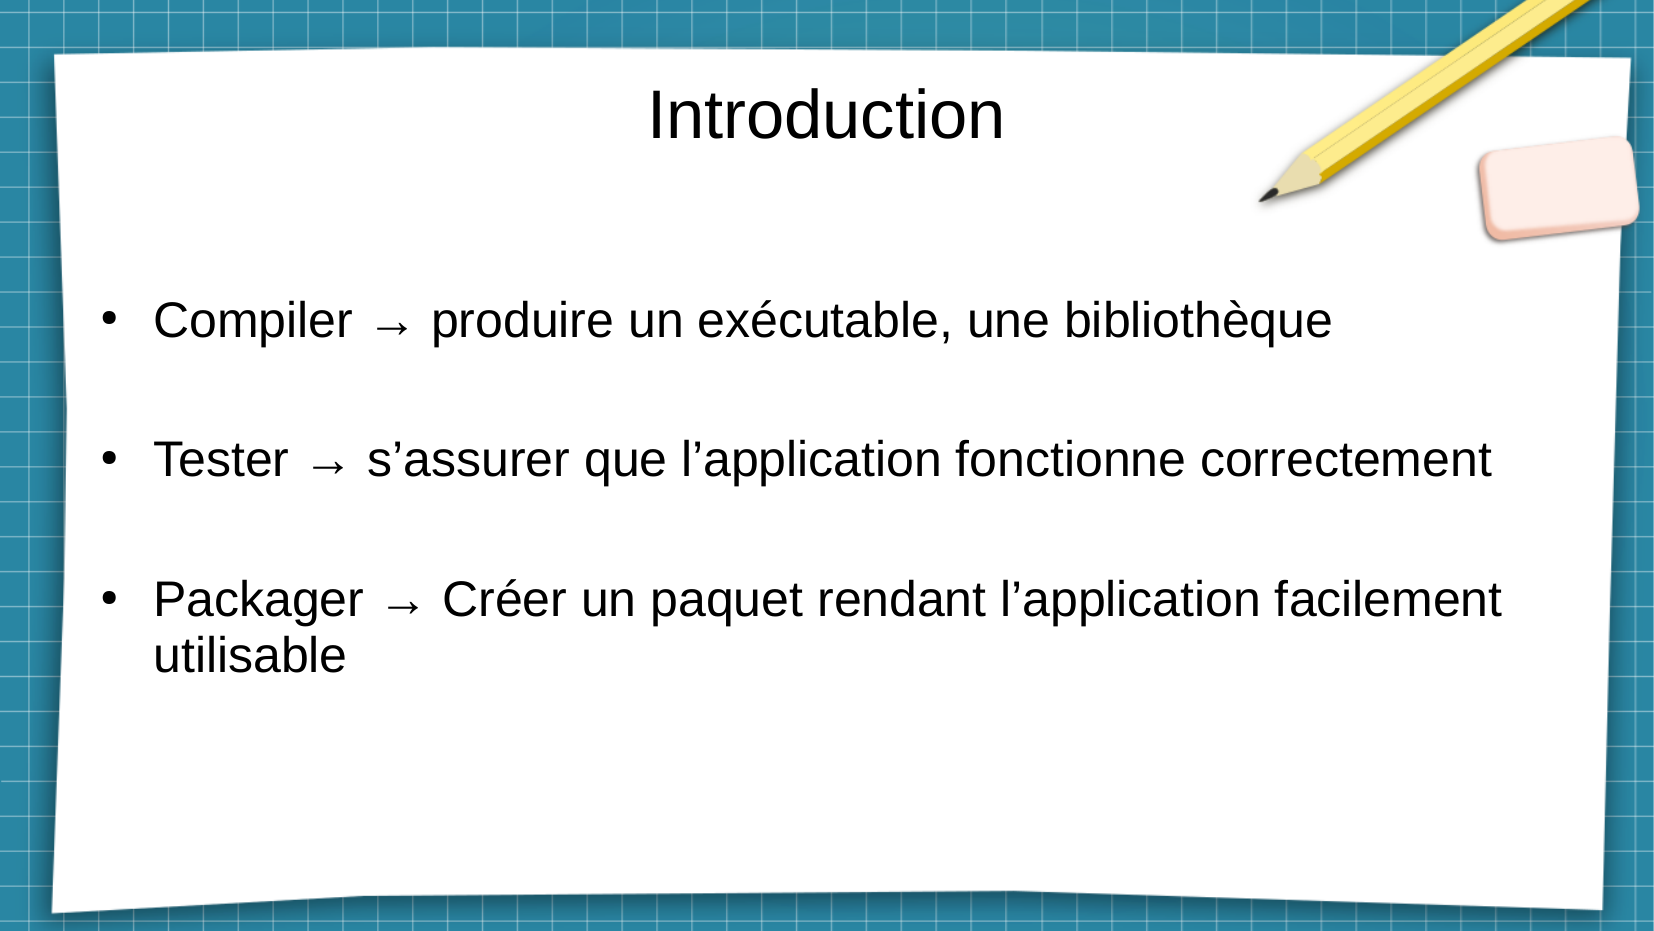

# Introduction
Compiler → produire un exécutable, une bibliothèque
Tester → s’assurer que l’application fonctionne correctement
Packager → Créer un paquet rendant l’application facilement utilisable